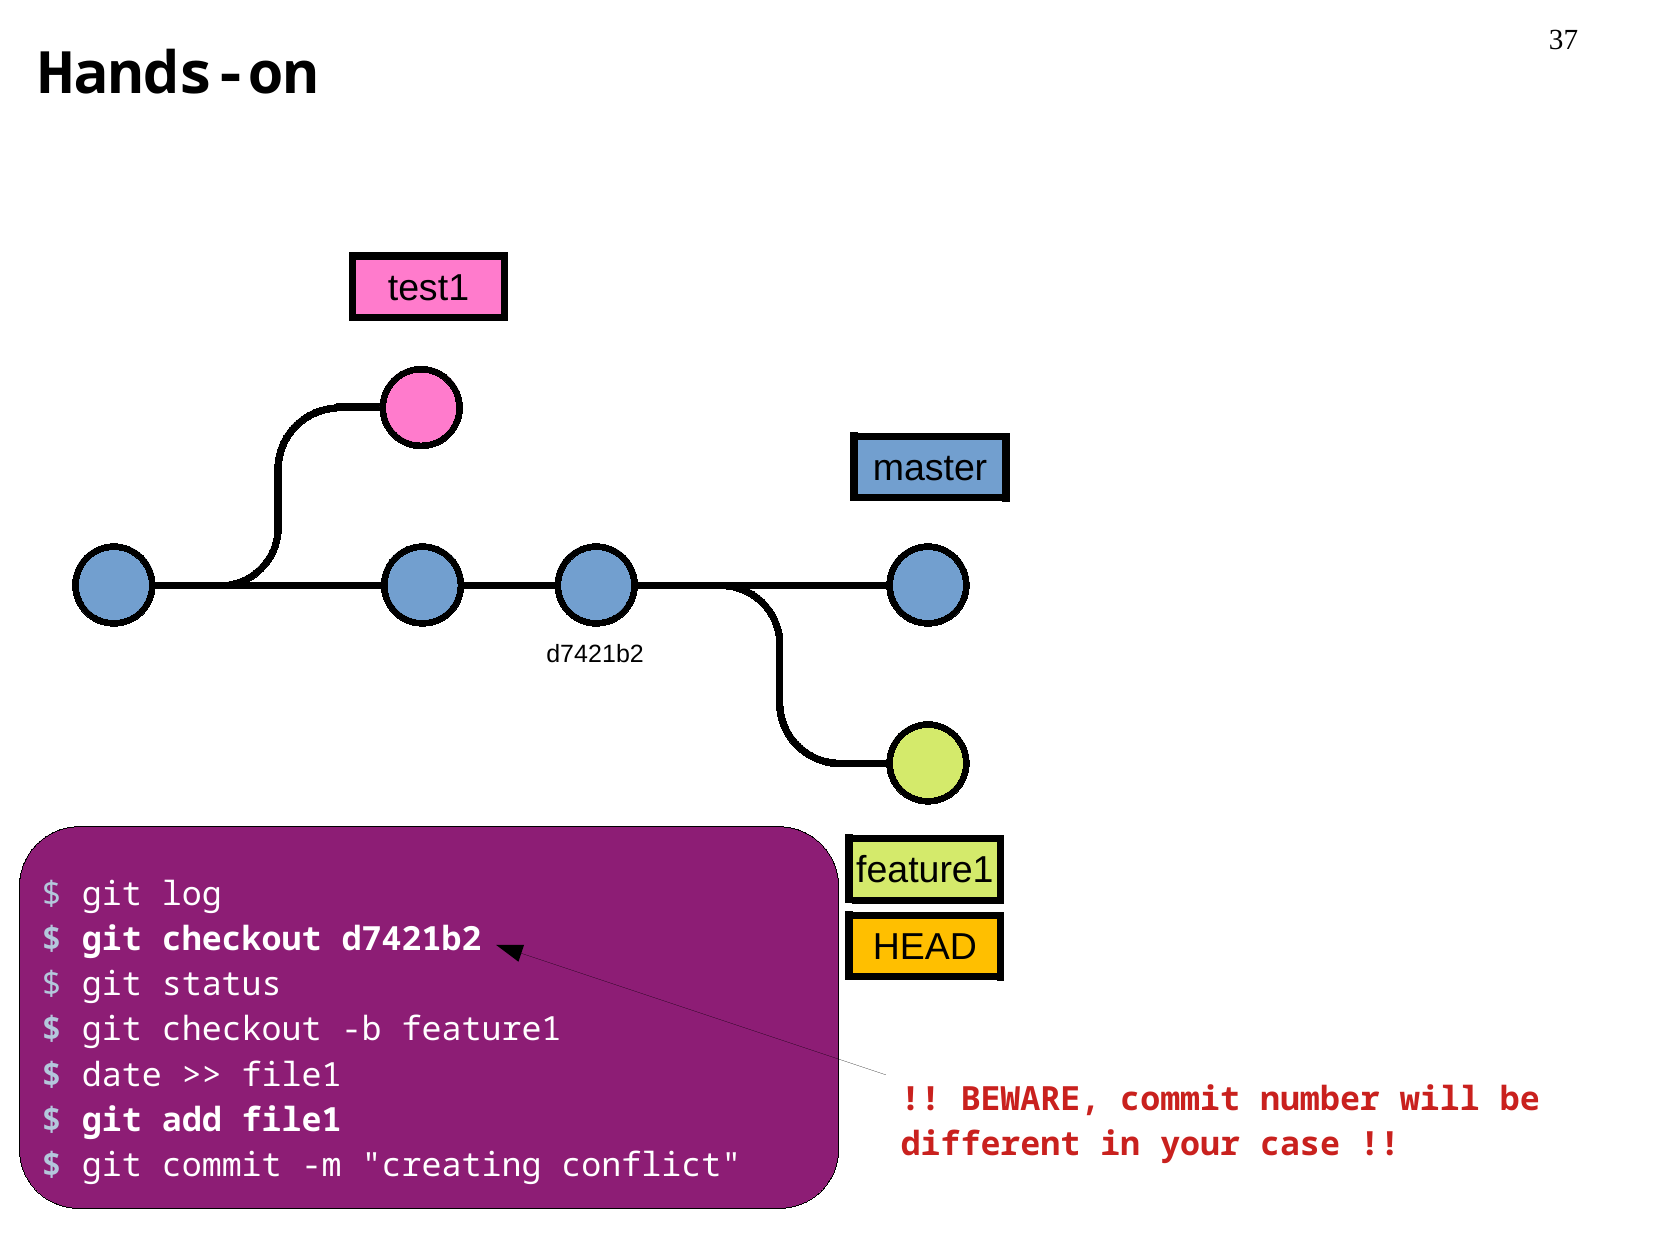

37
Hands-on
test1
master
d7421b2
feature1
$ git log
$ git checkout d7421b2
$ git status
$ git checkout -b feature1
$ date >> file1
$ git add file1
$ git commit -m "creating conflict"
HEAD
!! BEWARE, commit number will be different in your case !!